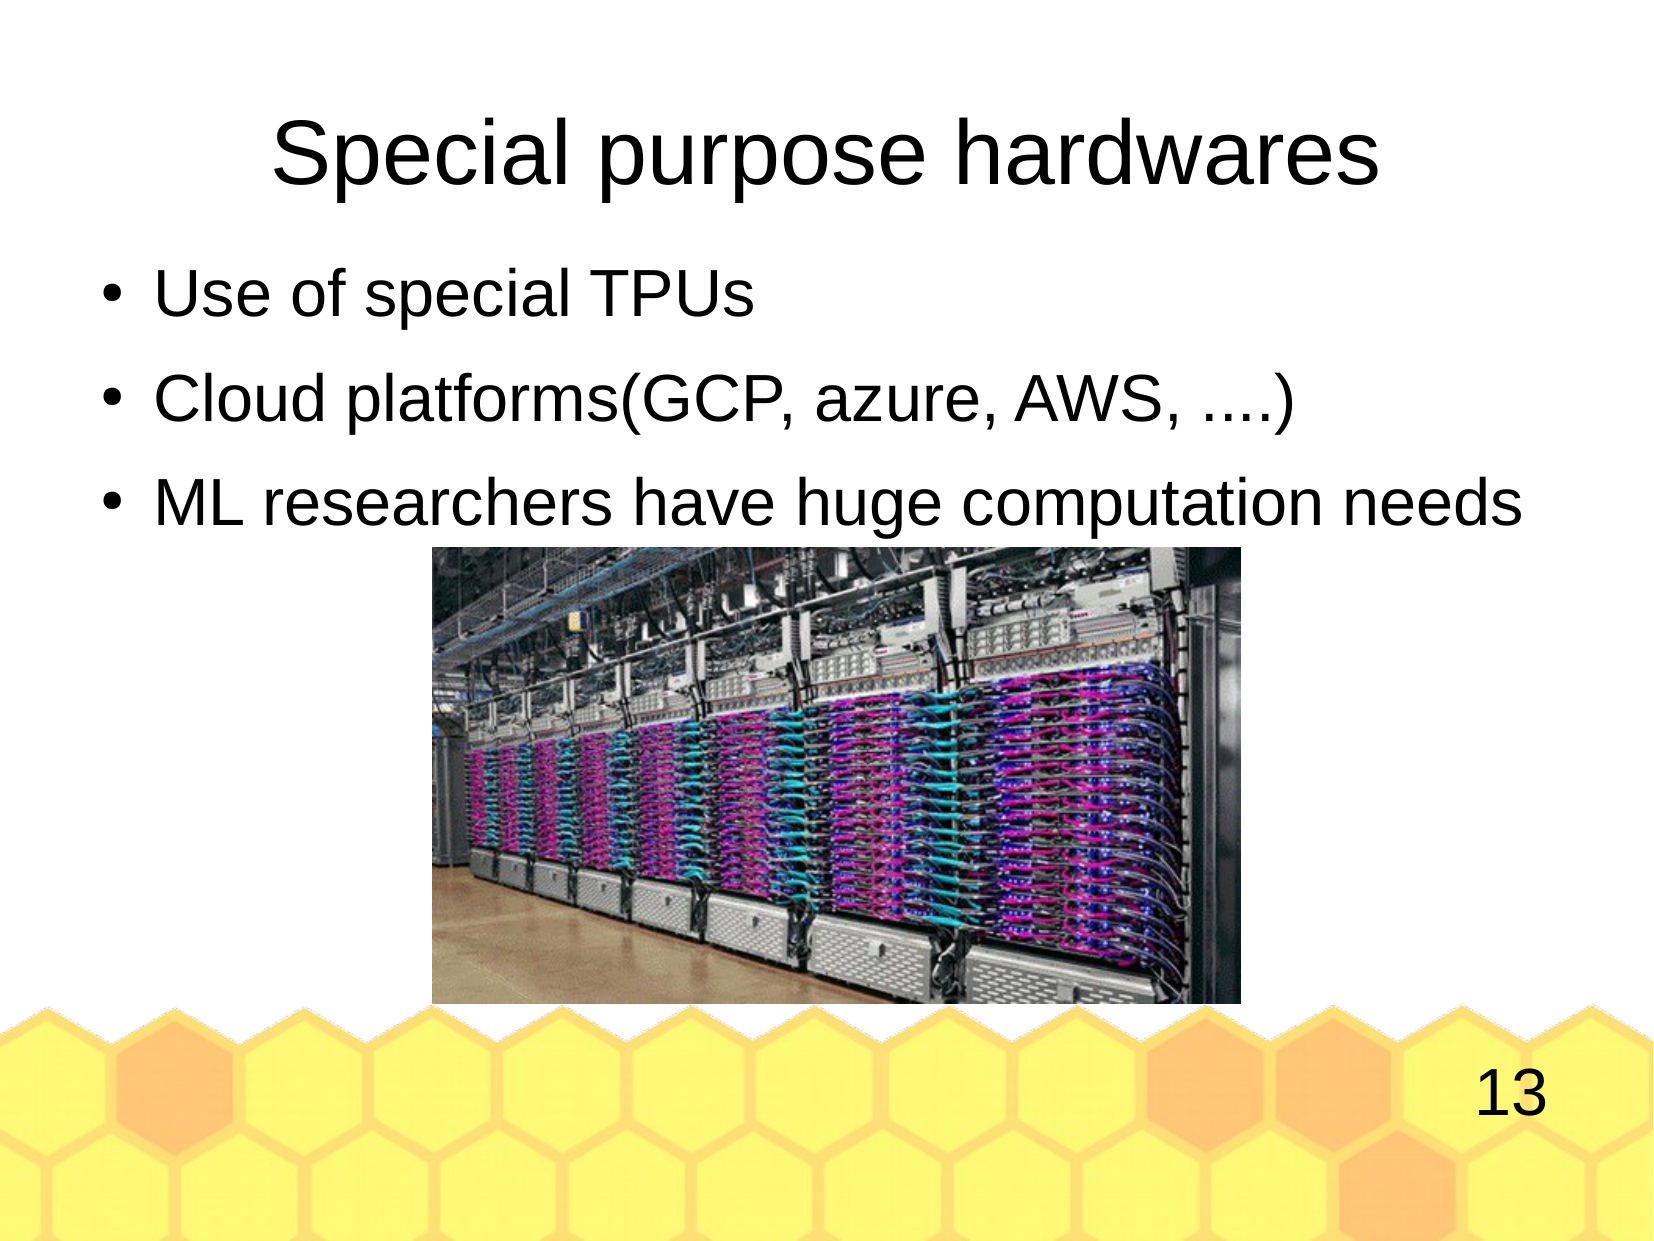

# Special purpose hardwares
Use of special TPUs
Cloud platforms(GCP, azure, AWS, ....)
ML researchers have huge computation needs
13